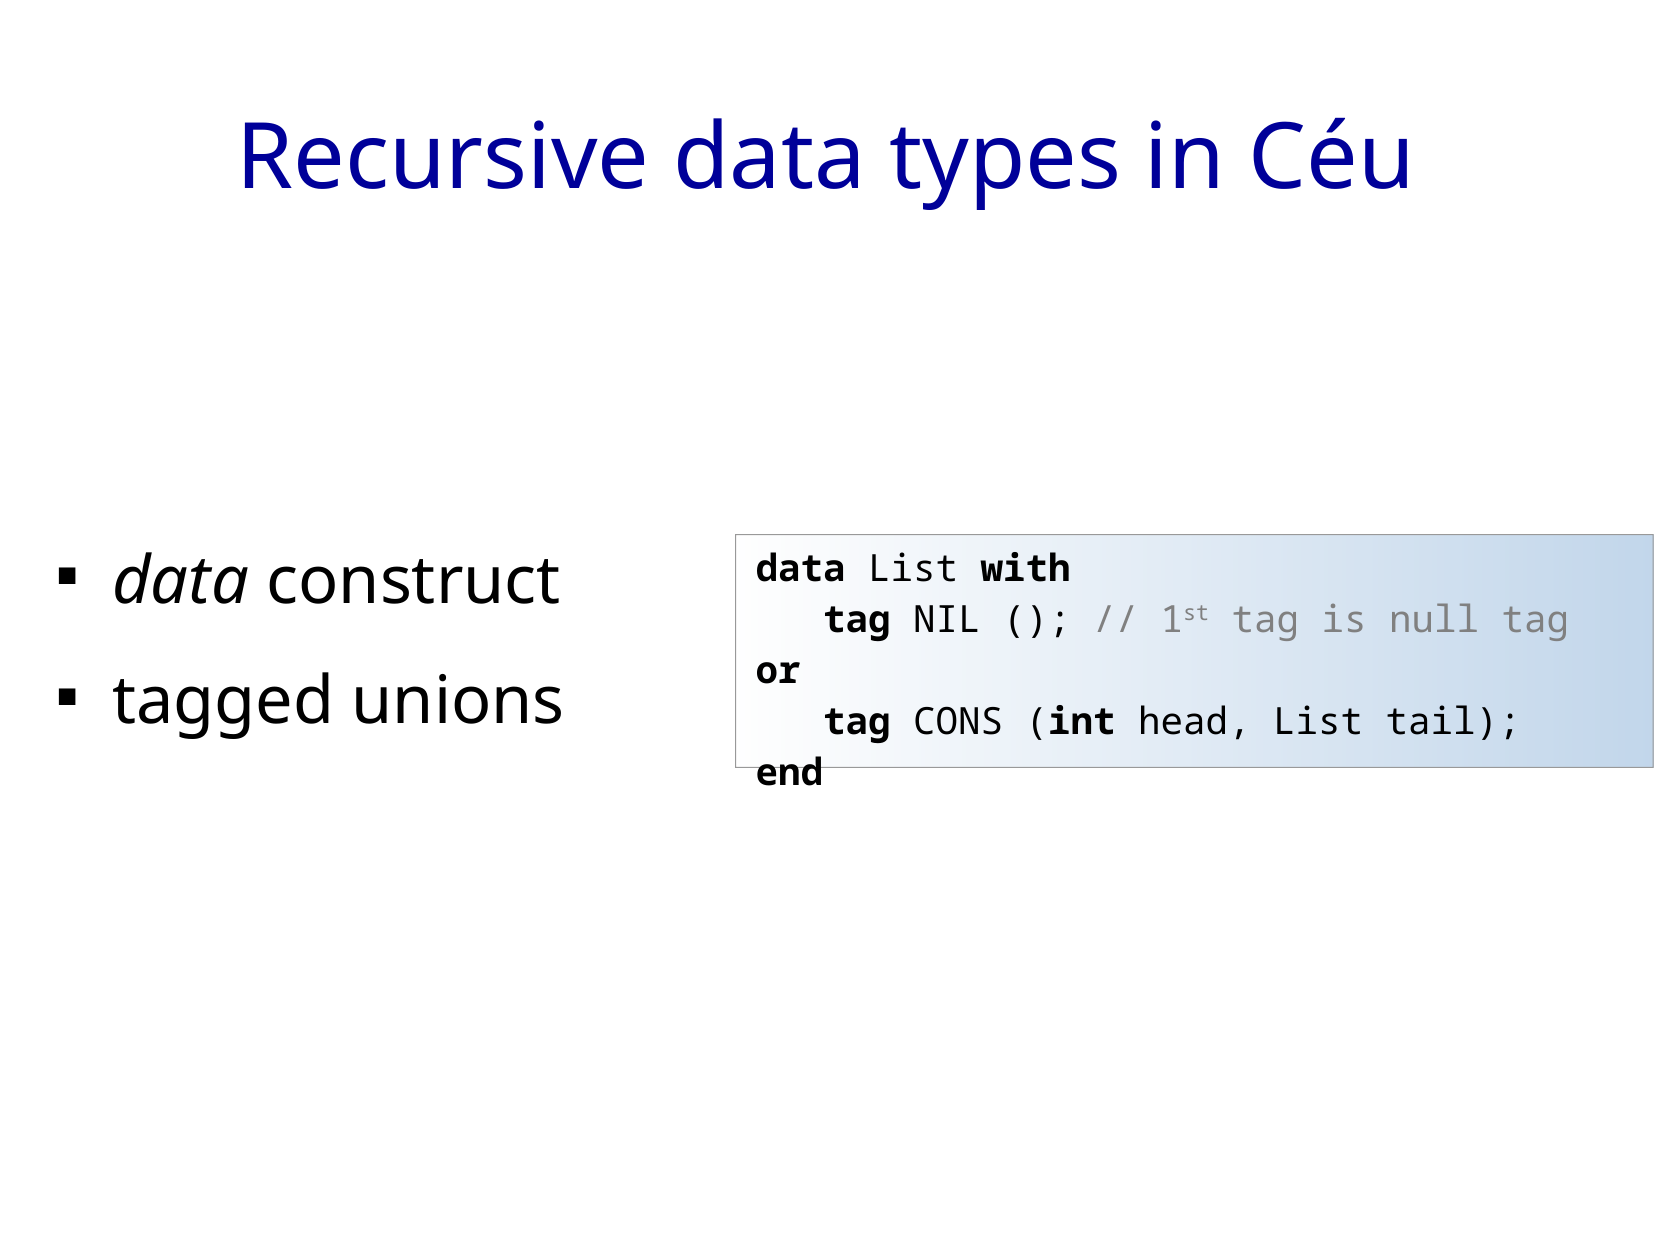

# Recursive data types in Céu
data construct
tagged unions
data List with
 tag NIL (); // 1st tag is null tag
or
 tag CONS (int head, List tail);
end